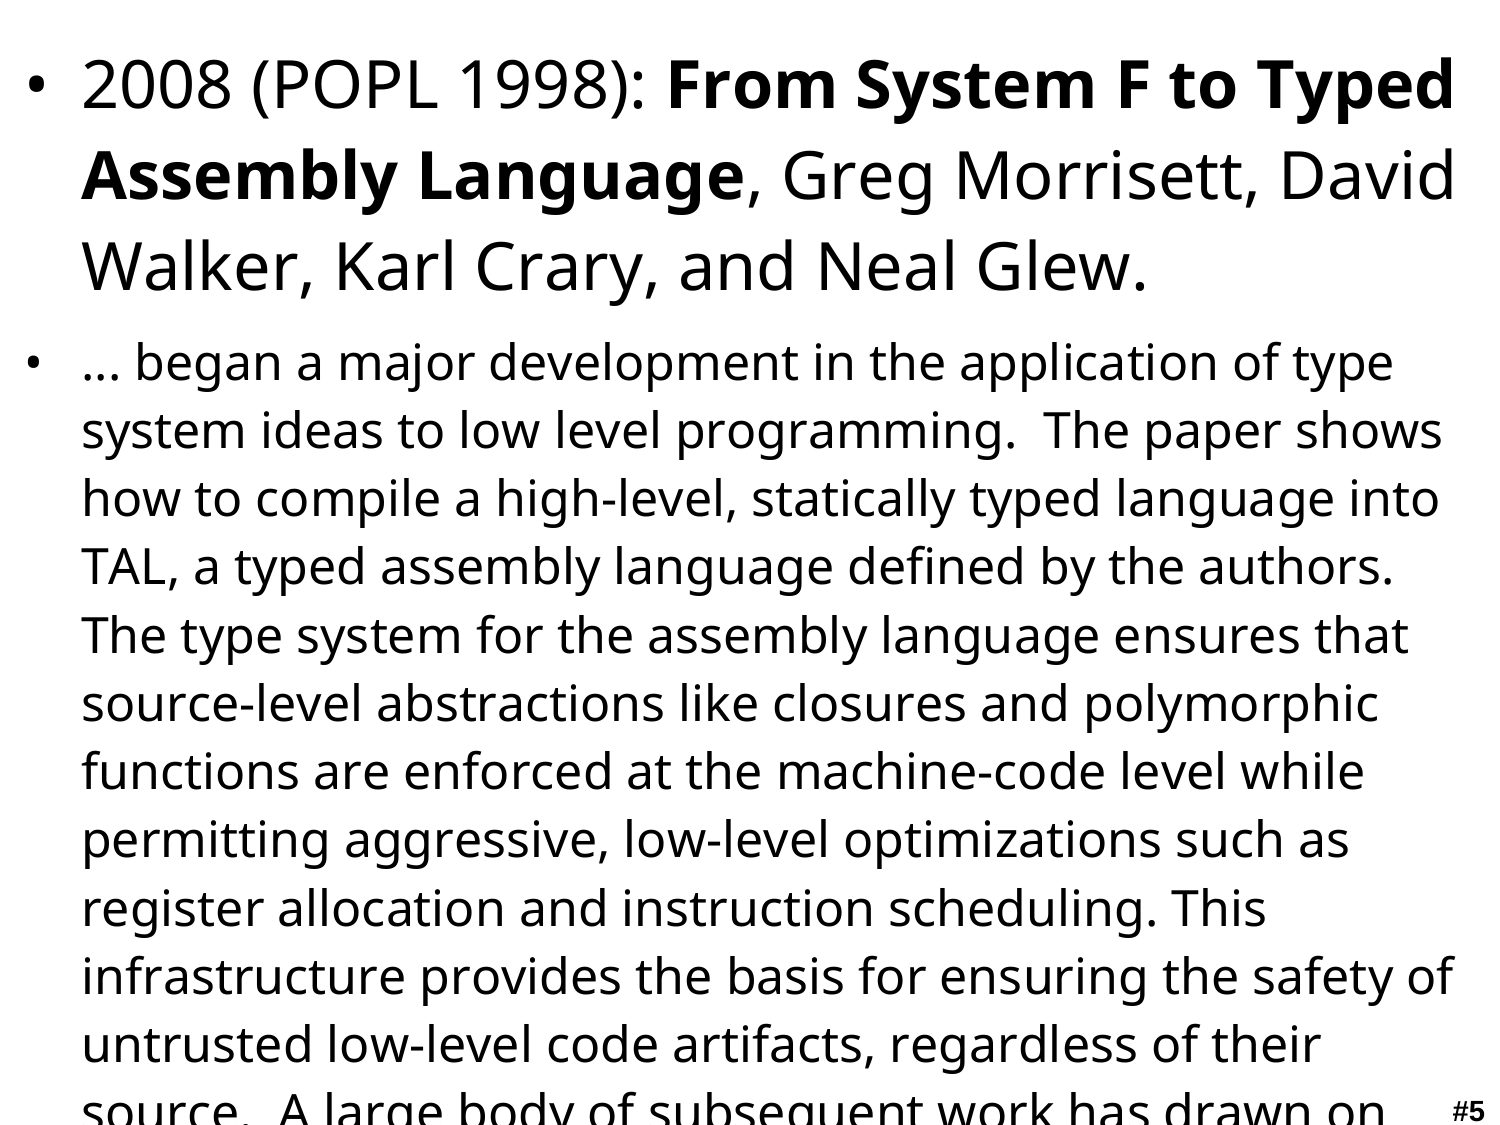

# 2008 (POPL 1998): From System F to Typed Assembly Language, Greg Morrisett, David Walker, Karl Crary, and Neal Glew.
... began a major development in the application of type system ideas to low level programming. The paper shows how to compile a high-level, statically typed language into TAL, a typed assembly language defined by the authors. The type system for the assembly language ensures that source-level abstractions like closures and polymorphic functions are enforced at the machine-code level while permitting aggressive, low-level optimizations such as register allocation and instruction scheduling. This infrastructure provides the basis for ensuring the safety of untrusted low-level code artifacts, regardless of their source. A large body of subsequent work has drawn on the ideas in this paper, including work on proof-carrying code and certifying compilers.
5